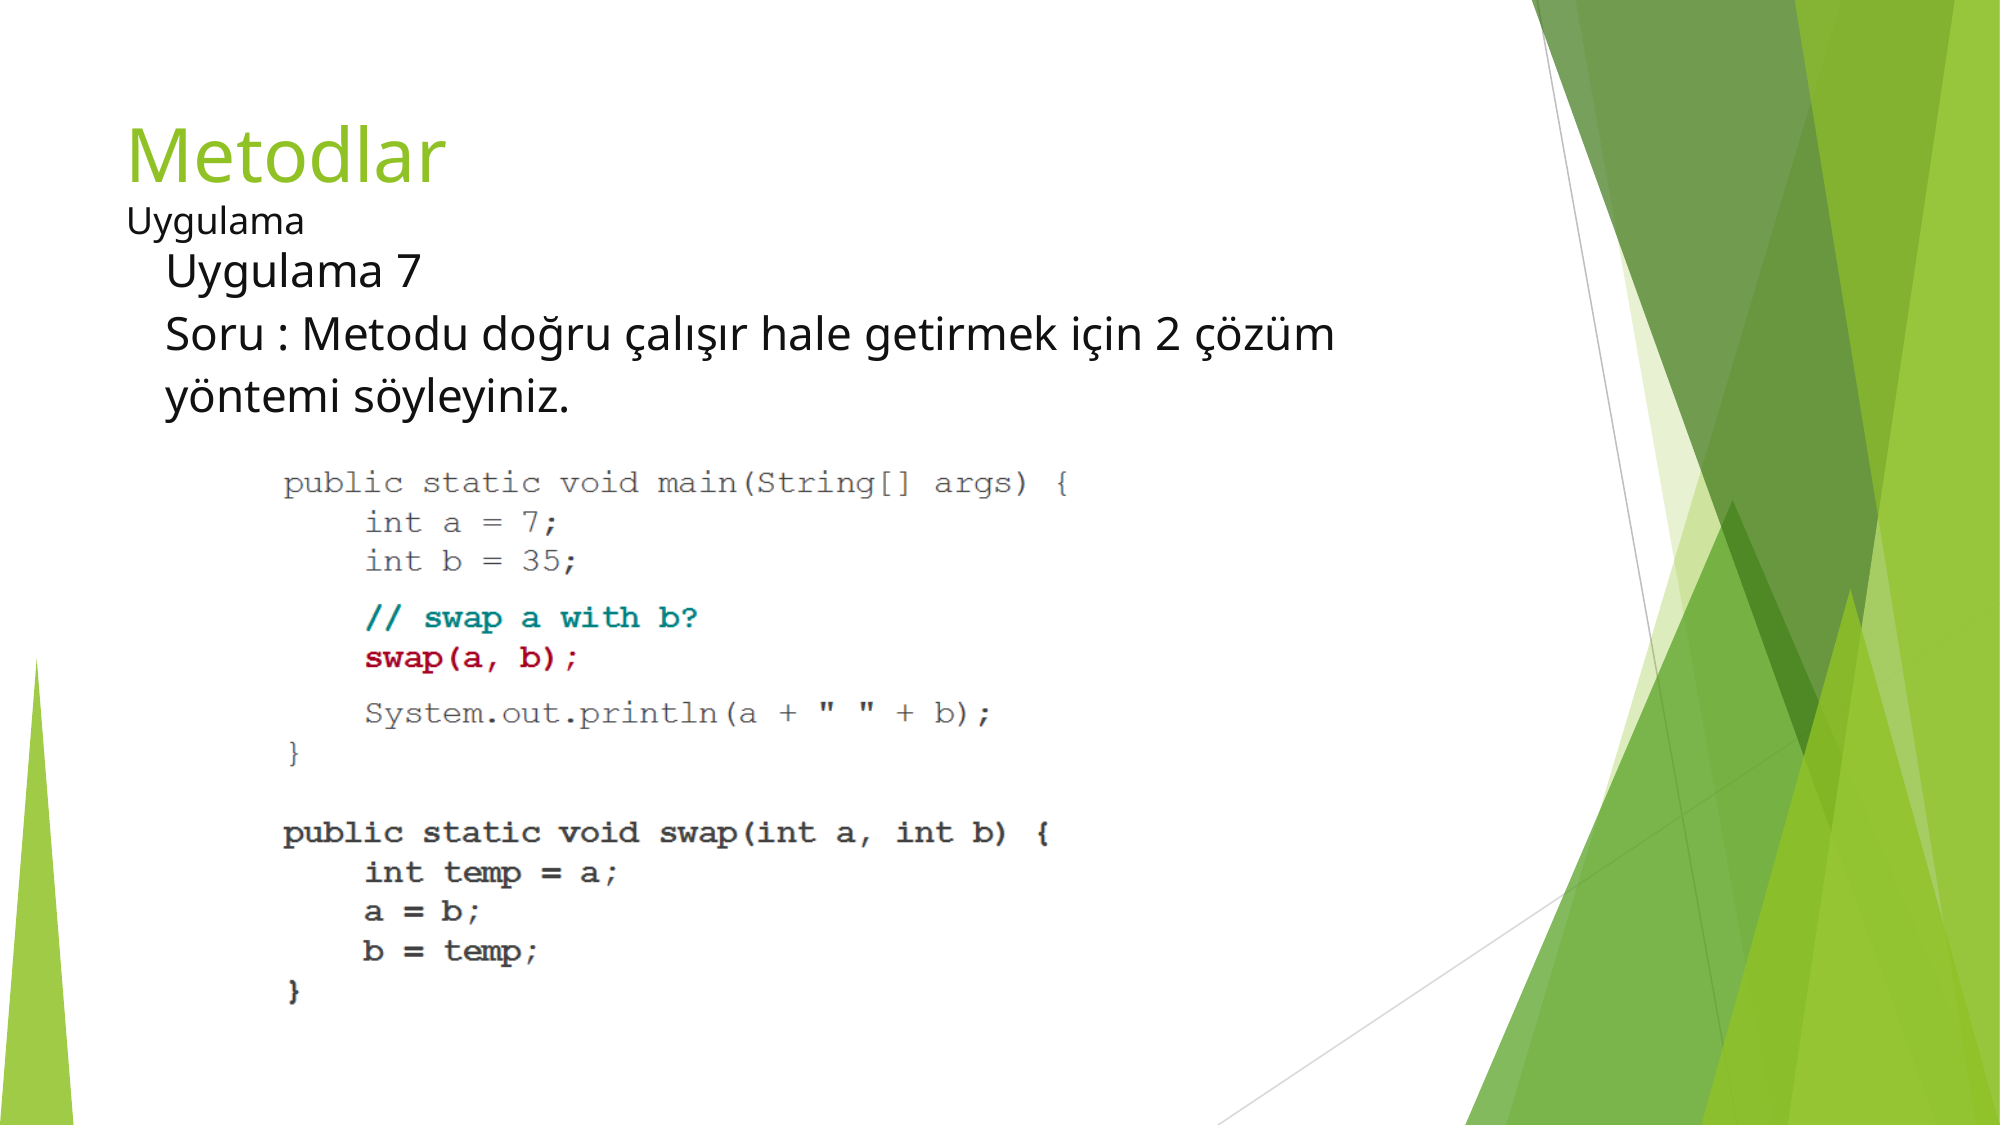

# Metodlar Uygulama
Uygulama 7
Soru : Metodu doğru çalışır hale getirmek için 2 çözüm yöntemi söyleyiniz.